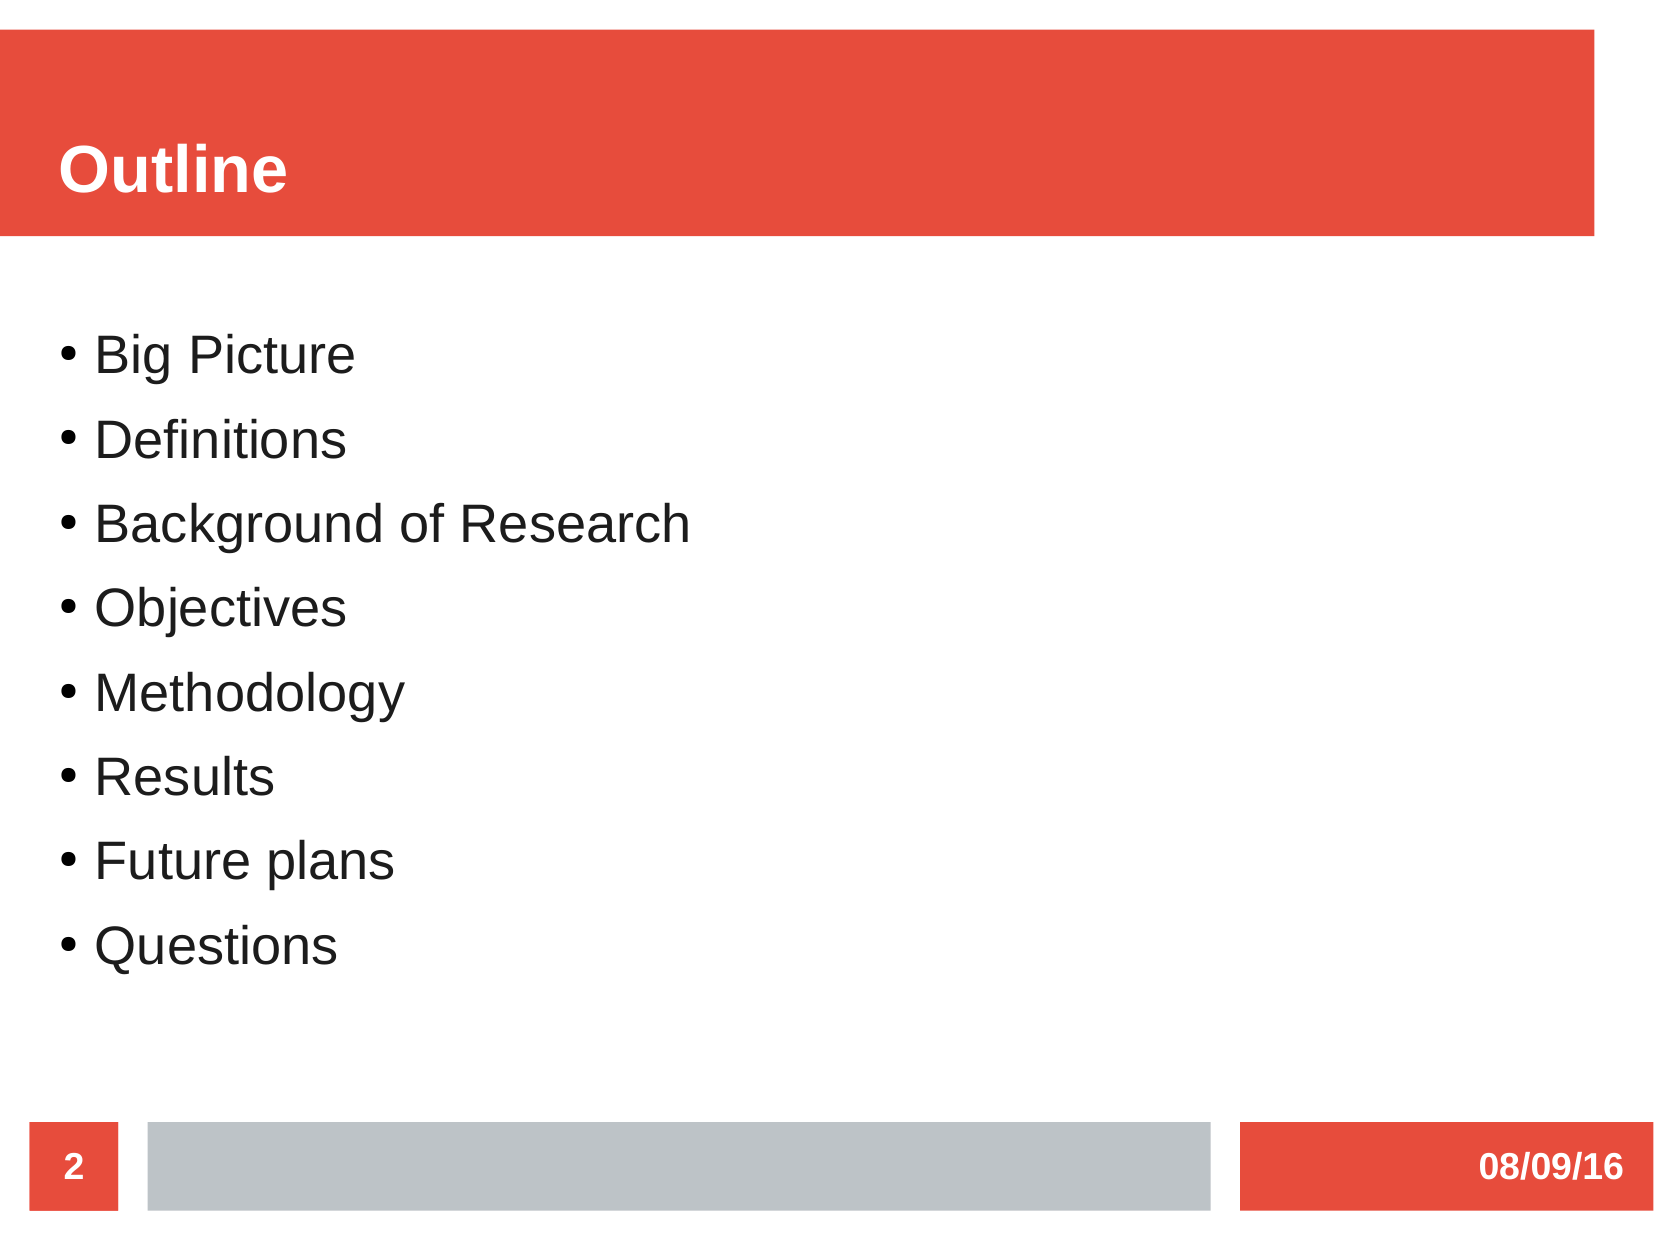

# Outline
Big Picture
Definitions
Background of Research
Objectives
Methodology
Results
Future plans
Questions
2
08/09/16